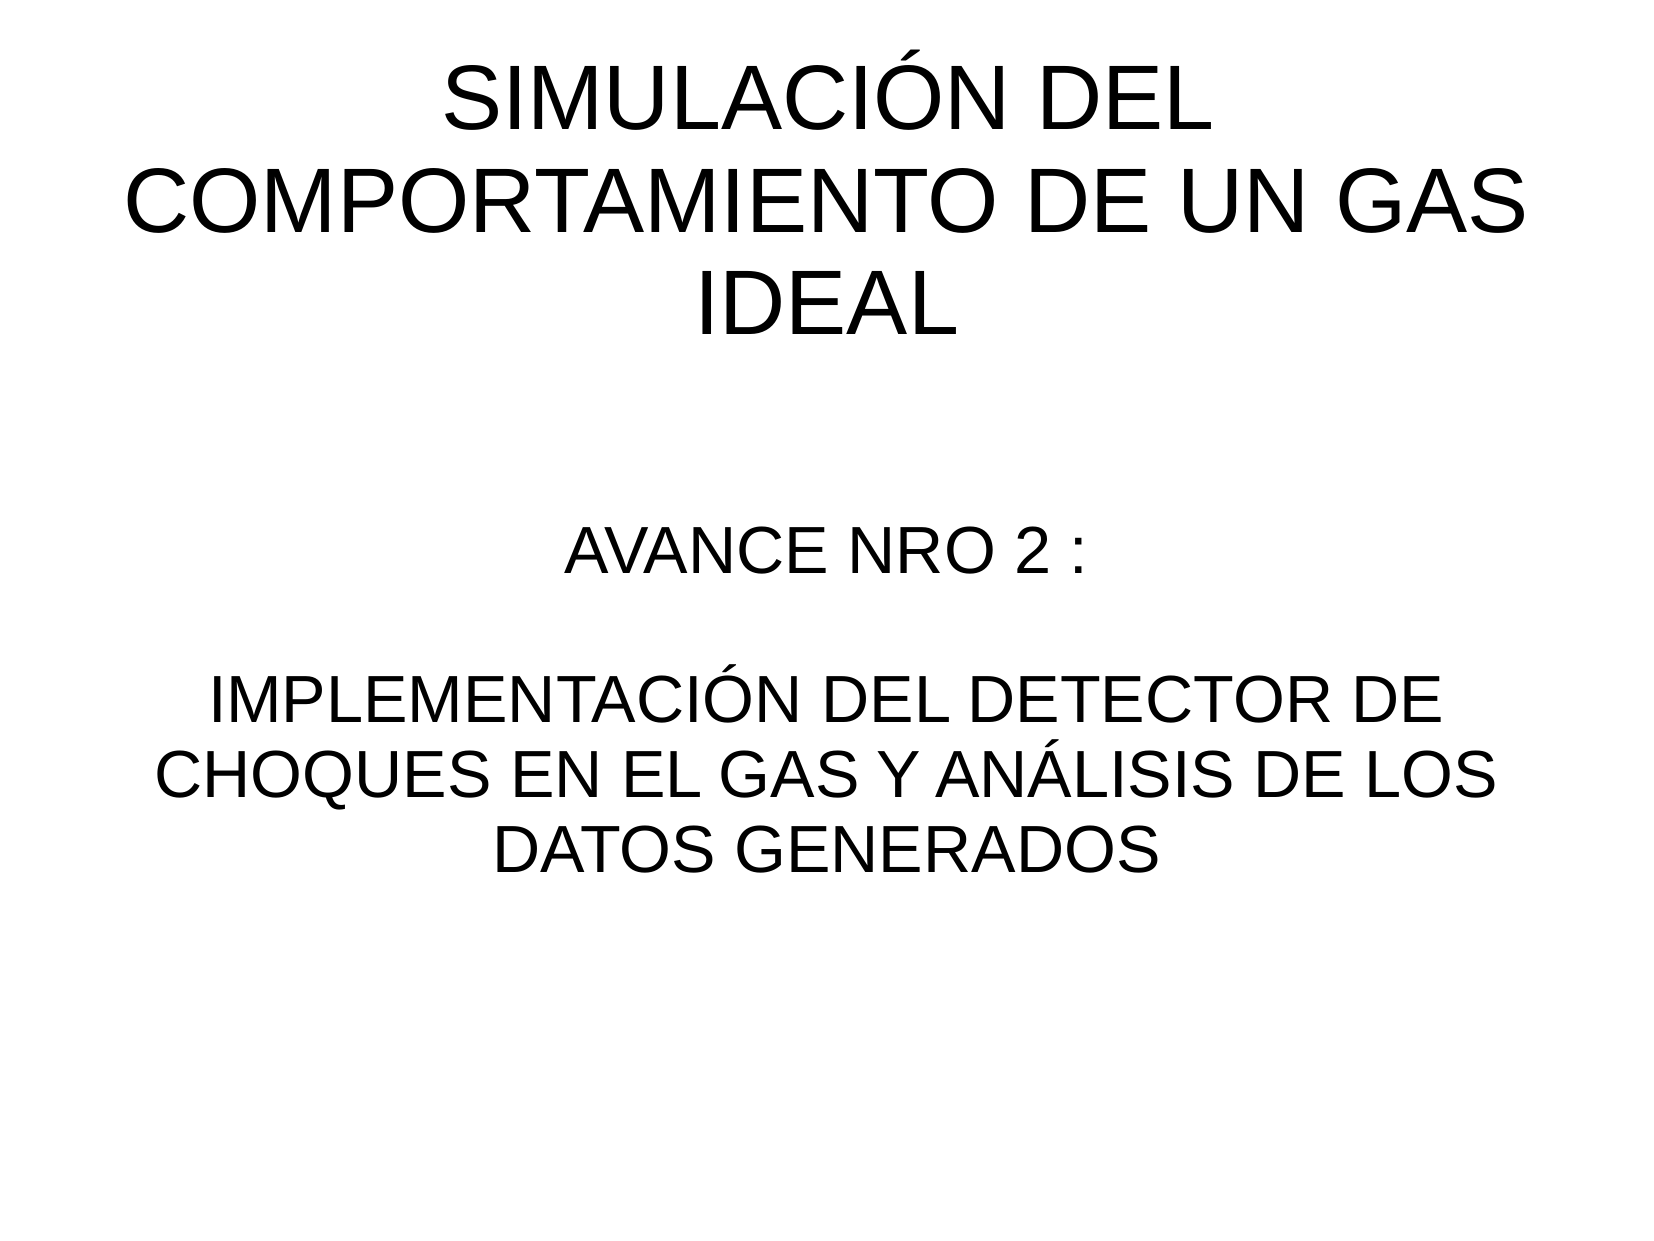

# SIMULACIÓN DEL COMPORTAMIENTO DE UN GAS IDEAL
AVANCE NRO 2 :
IMPLEMENTACIÓN DEL DETECTOR DE CHOQUES EN EL GAS Y ANÁLISIS DE LOS DATOS GENERADOS